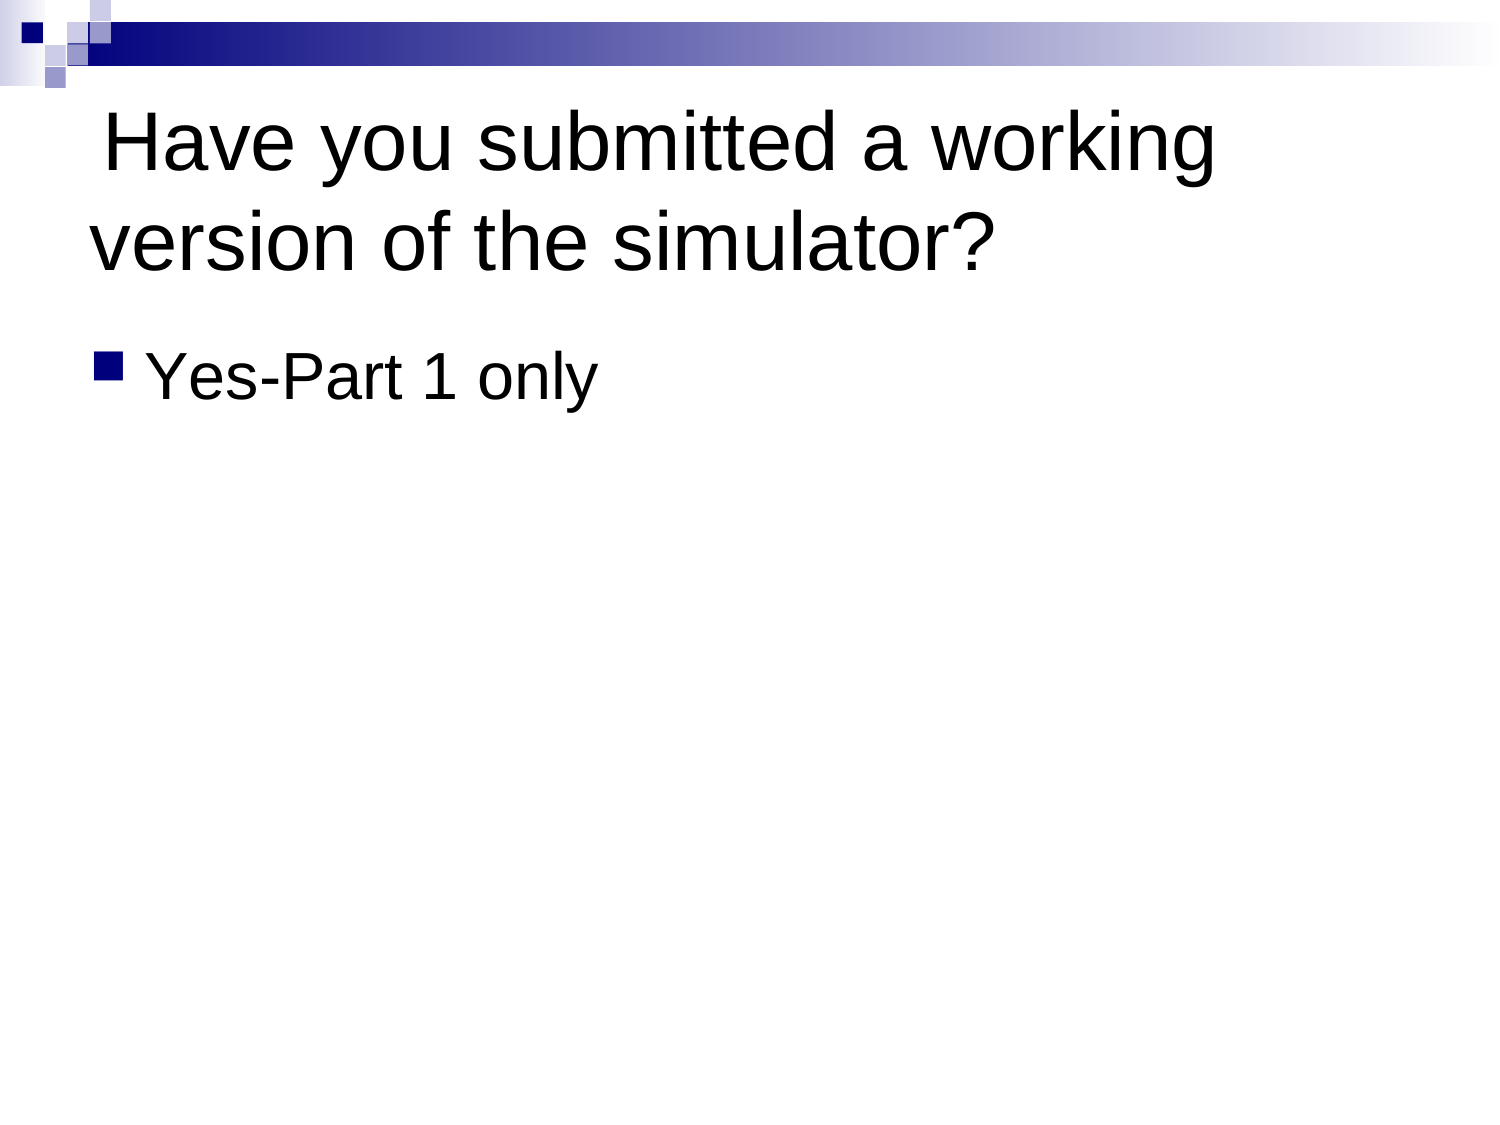

# Have you submitted a working version of the simulator?
Yes-Part 1 only